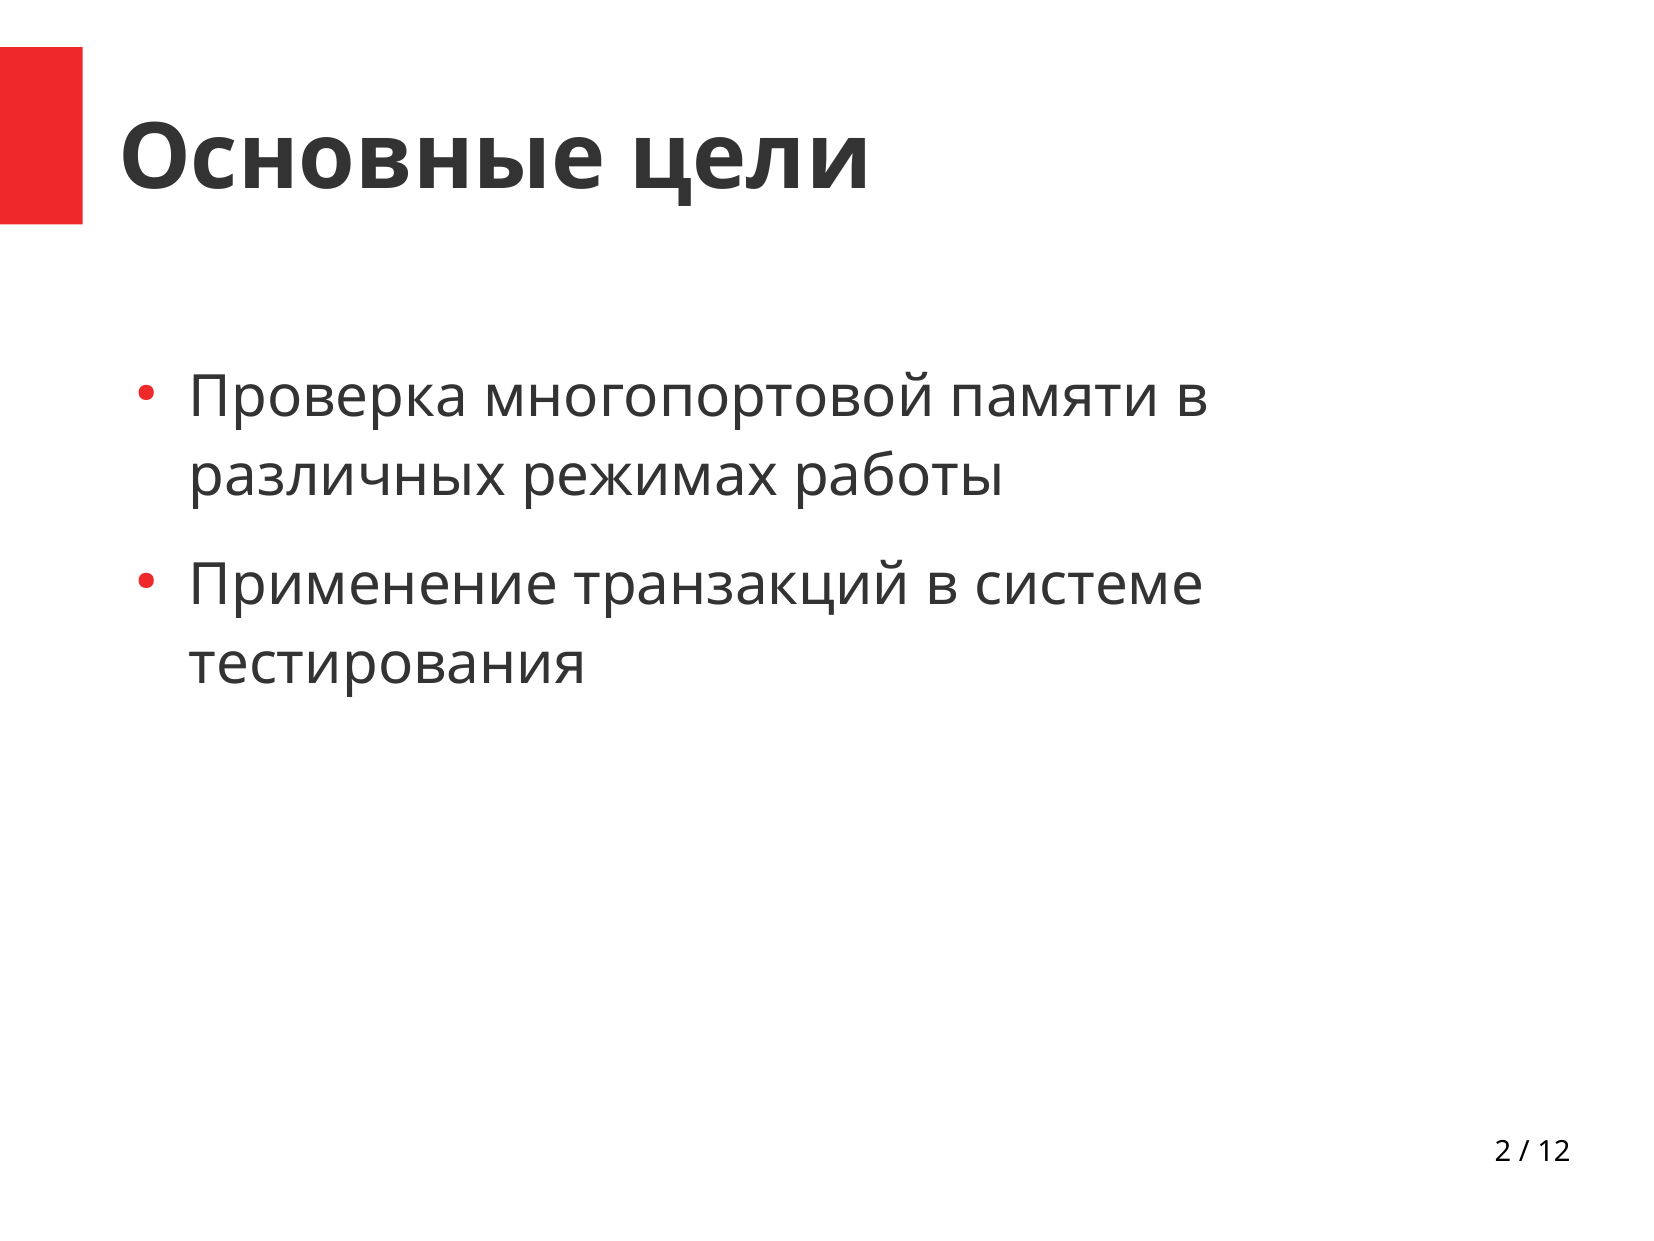

# Основные цели
Проверка многопортовой памяти в различных режимах работы
Применение транзакций в системе тестирования
2